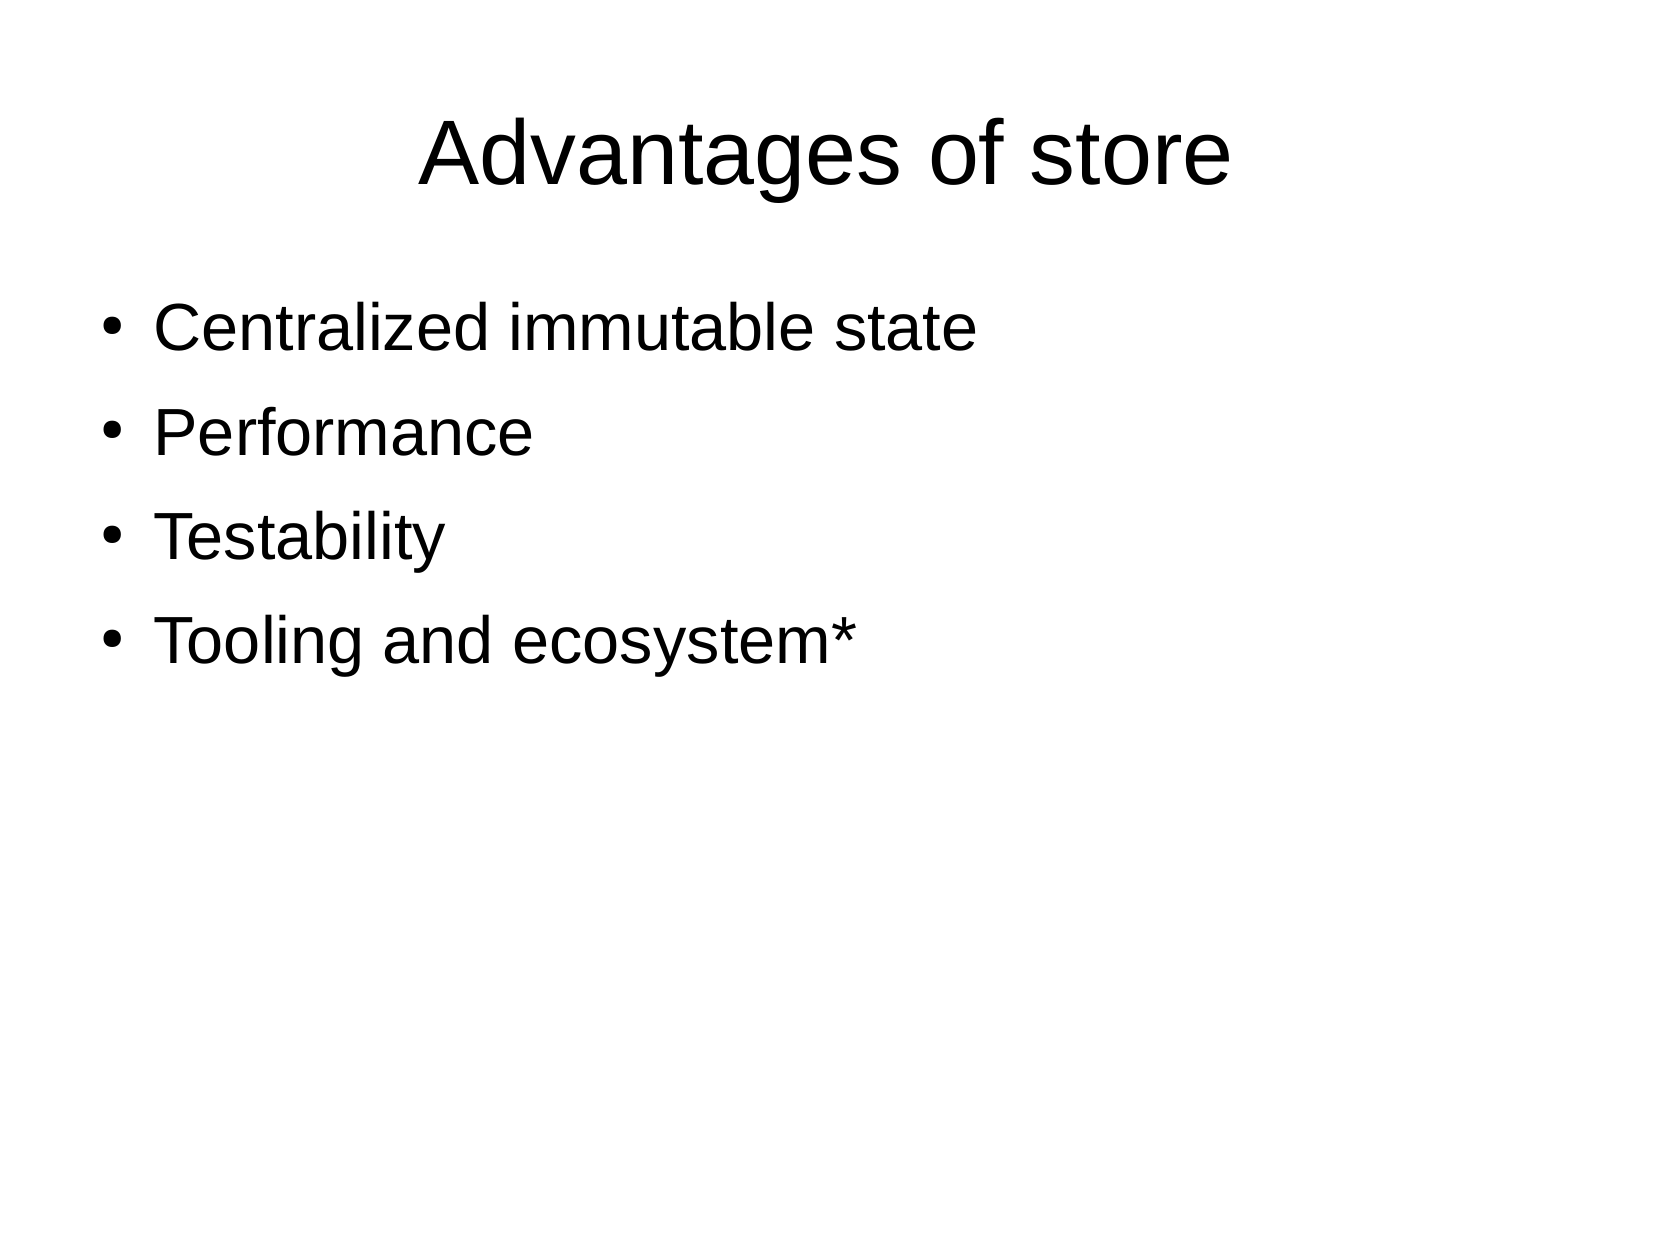

# Advantages of store
Centralized immutable state
Performance
Testability
Tooling and ecosystem*